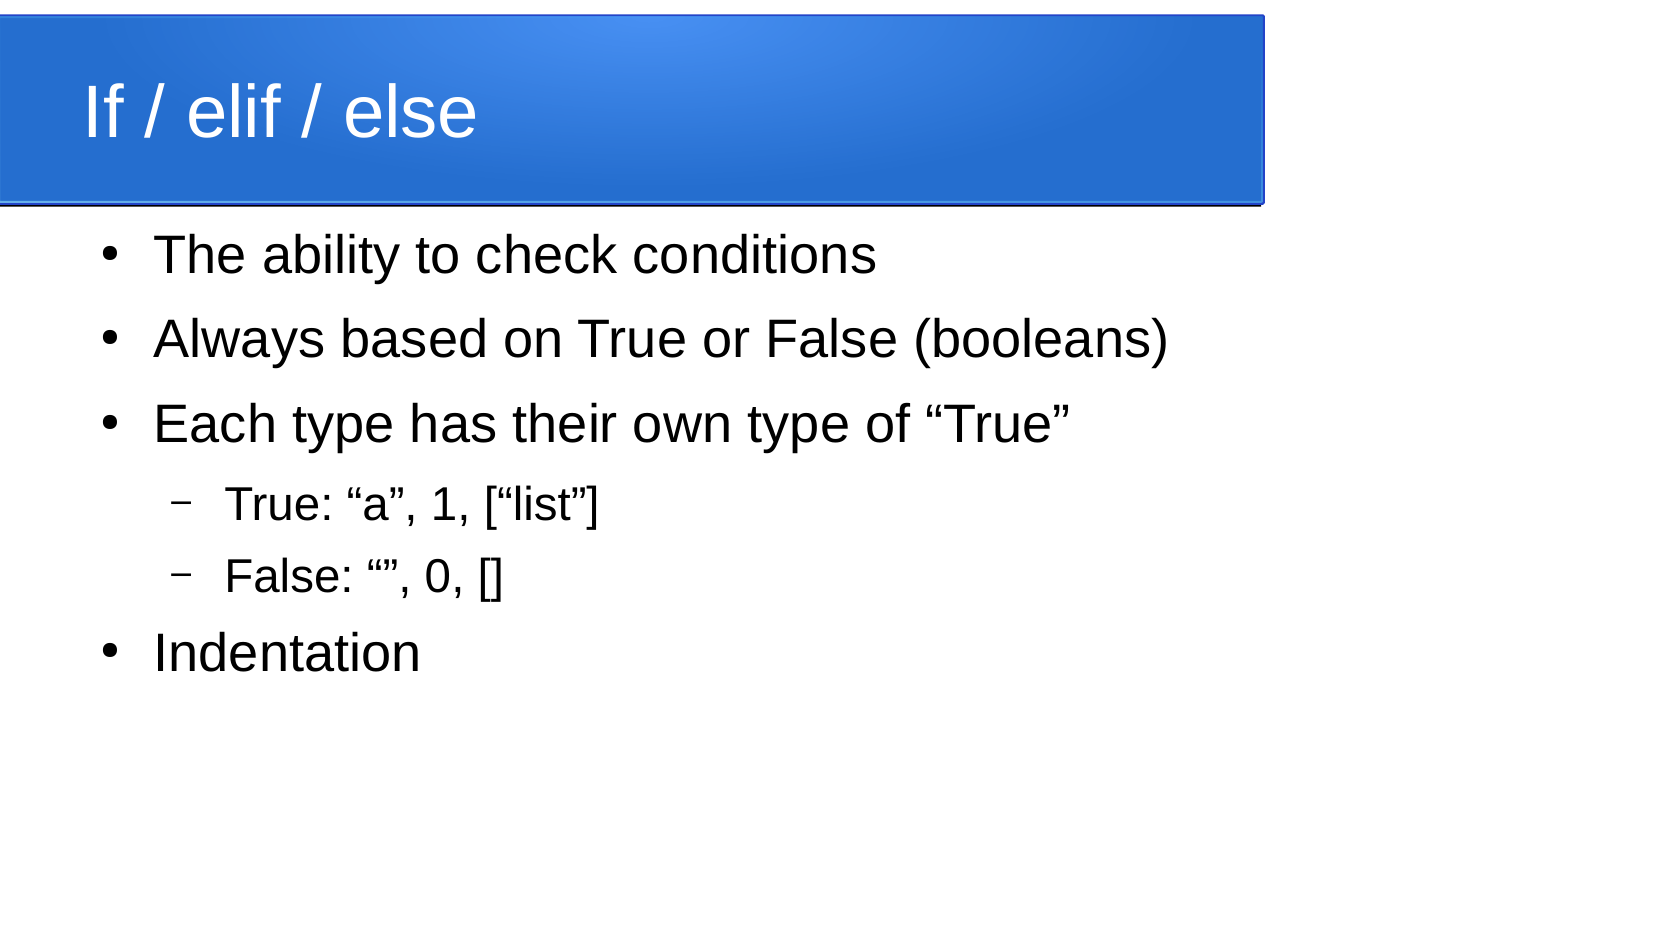

# If / elif / else
The ability to check conditions
Always based on True or False (booleans)
Each type has their own type of “True”
True: “a”, 1, [“list”]
False: “”, 0, []
Indentation